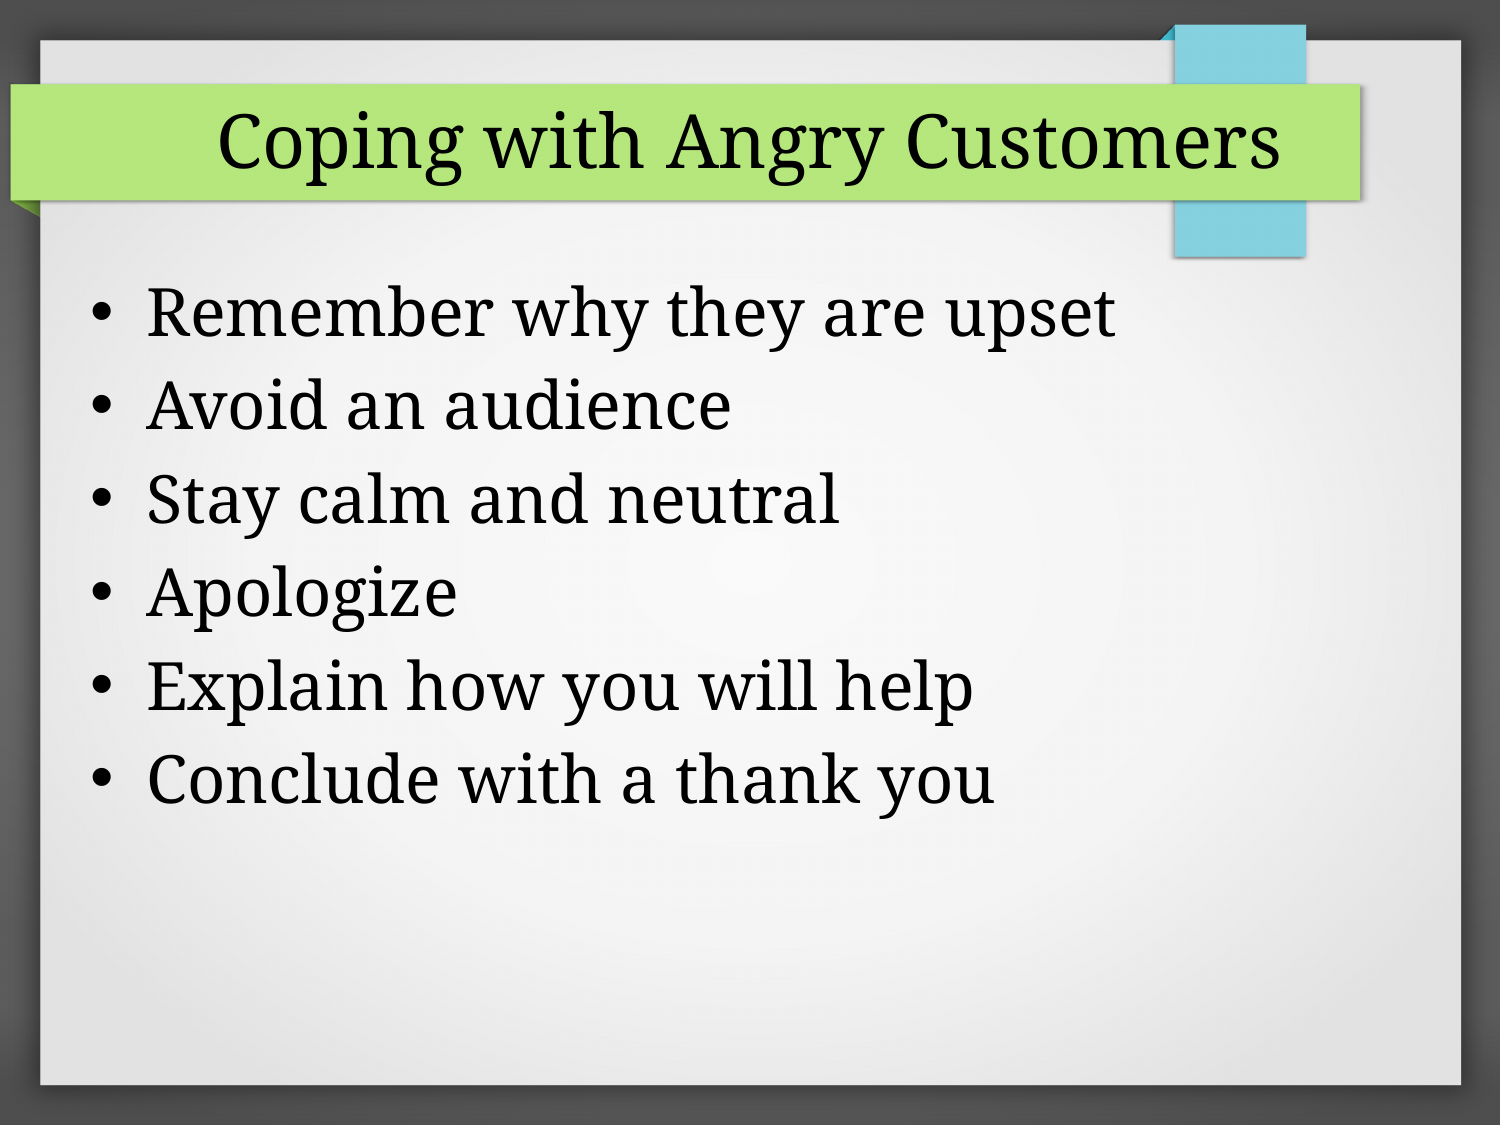

# Coping with Angry Customers
Remember why they are upset
Avoid an audience
Stay calm and neutral
Apologize
Explain how you will help
Conclude with a thank you